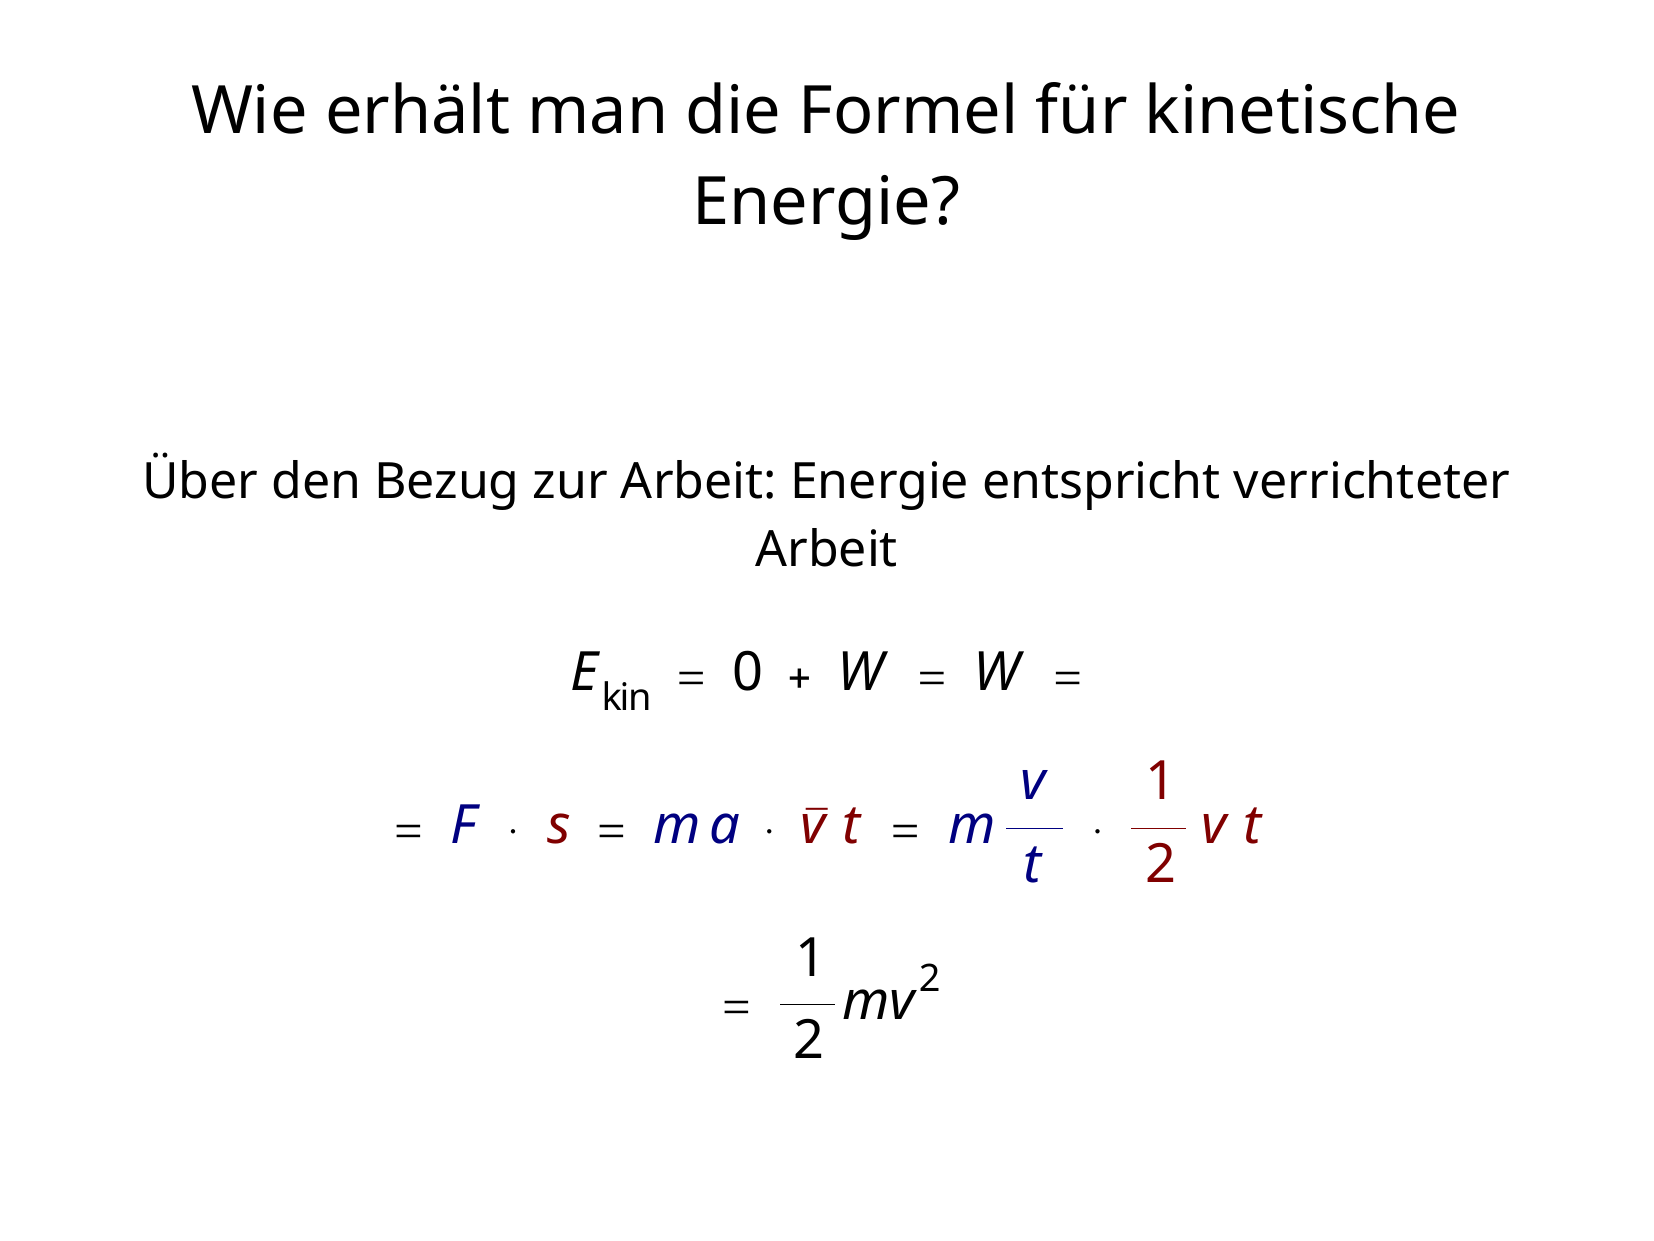

# Wie erhält man die Formel für kinetische Energie?
Über den Bezug zur Arbeit: Energie entspricht verrichteter Arbeit